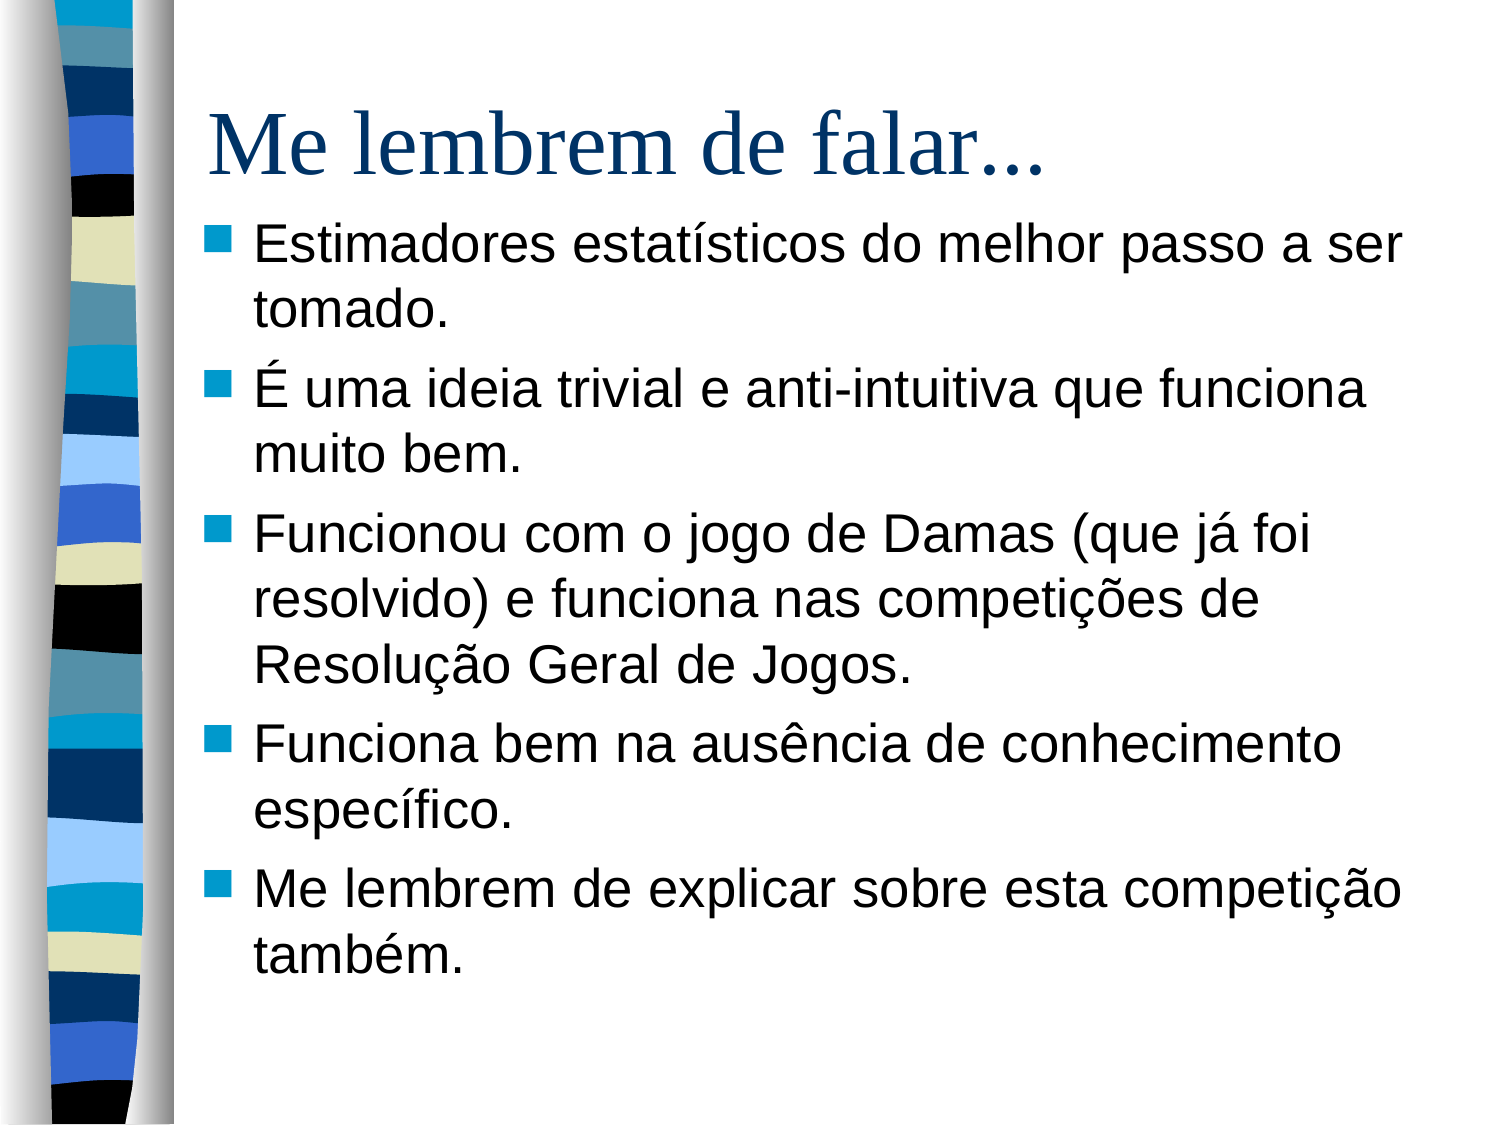

# Me lembrem de falar...
Estimadores estatísticos do melhor passo a ser tomado.
É uma ideia trivial e anti-intuitiva que funciona muito bem.
Funcionou com o jogo de Damas (que já foi resolvido) e funciona nas competições de Resolução Geral de Jogos.
Funciona bem na ausência de conhecimento específico.
Me lembrem de explicar sobre esta competição também.